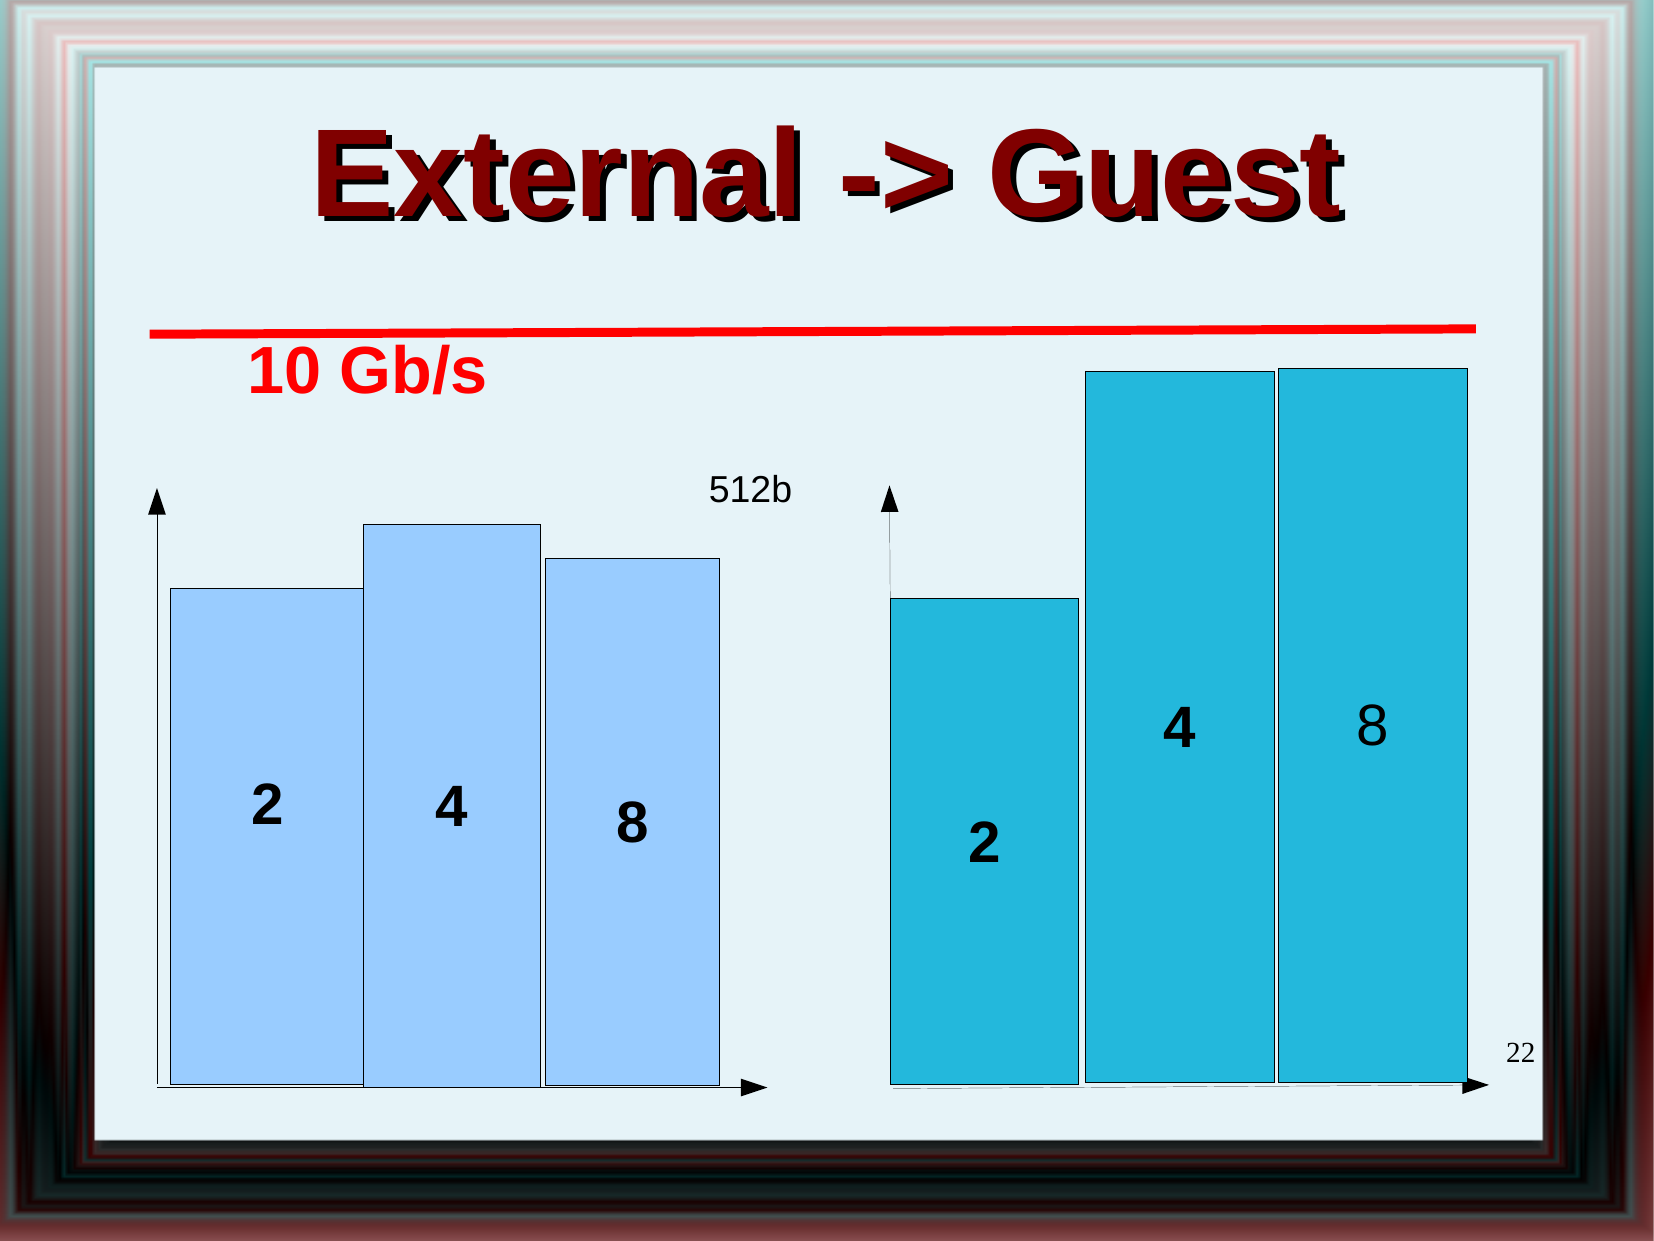

# External -> Guest
10 Gb/s
8
4
512b
4
8
2
2
22